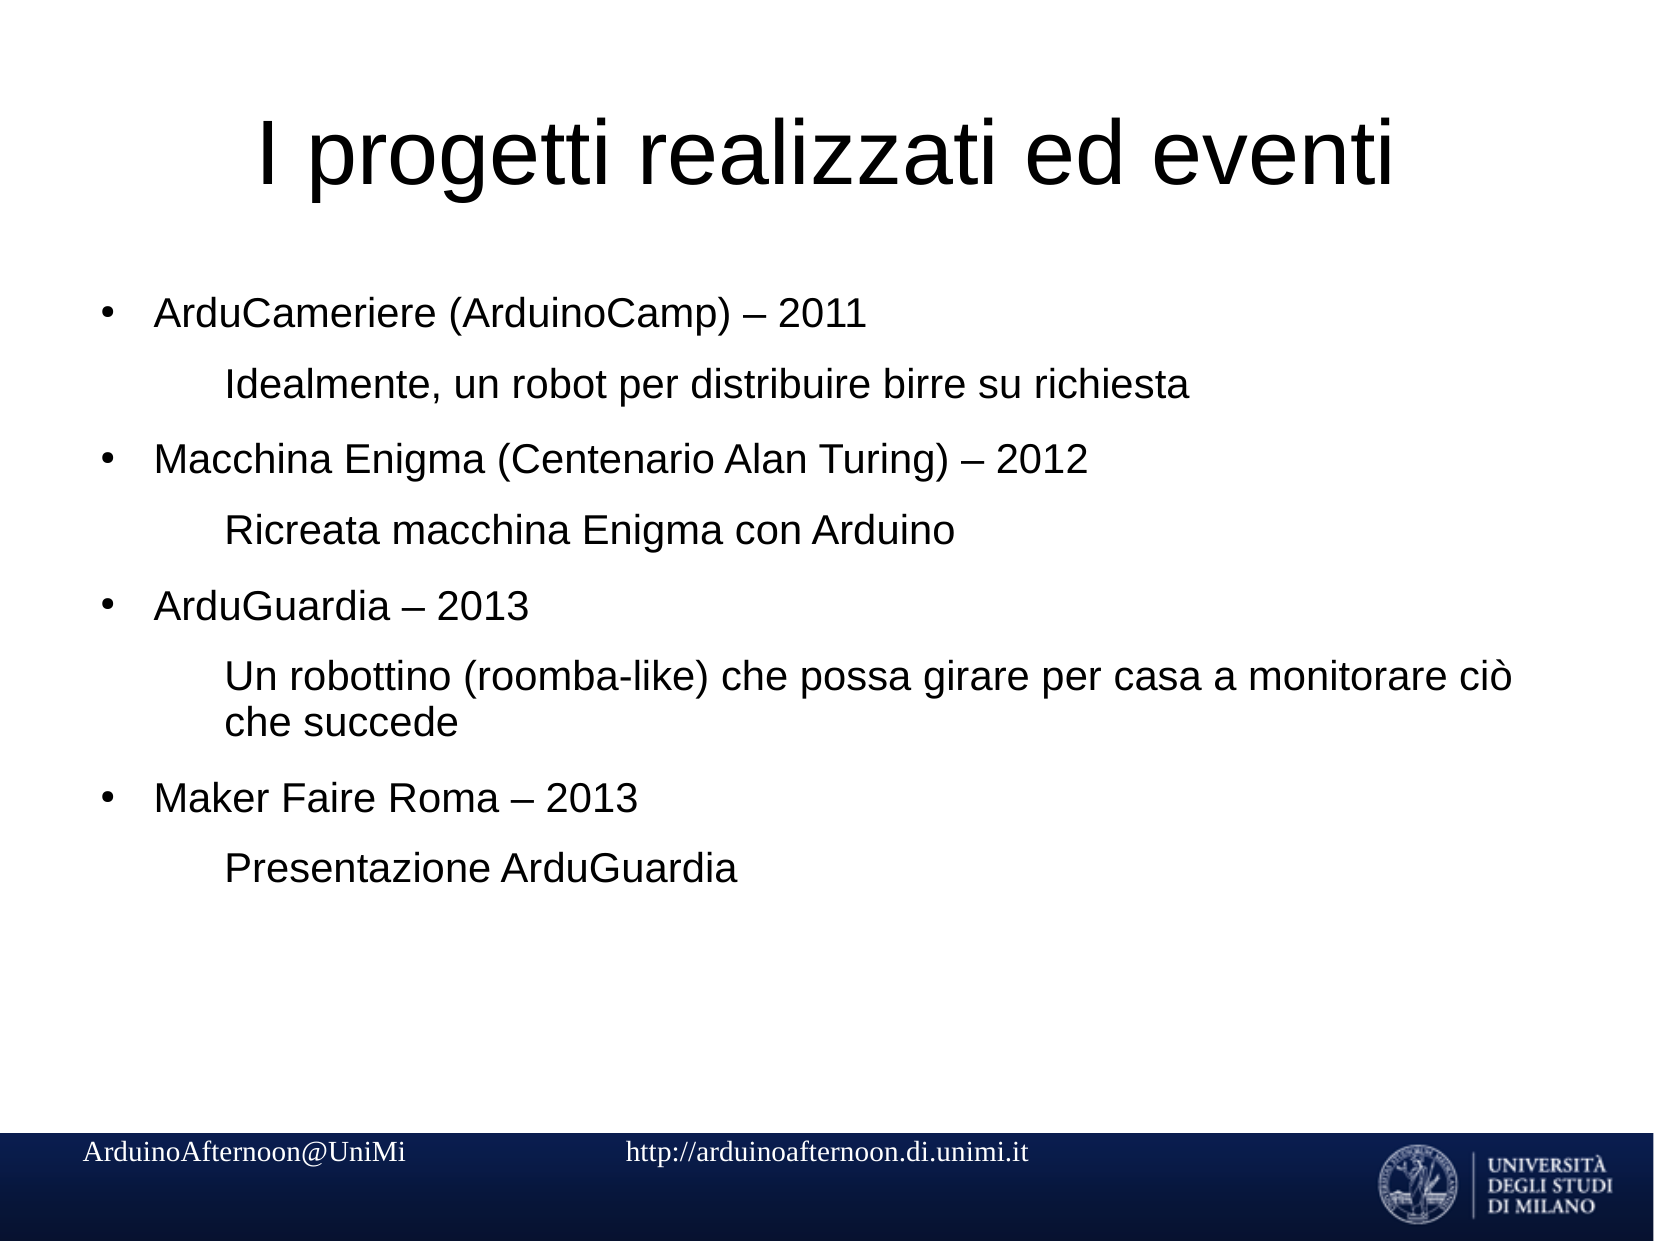

# I progetti realizzati ed eventi
ArduCameriere (ArduinoCamp) – 2011
Idealmente, un robot per distribuire birre su richiesta
Macchina Enigma (Centenario Alan Turing) – 2012
Ricreata macchina Enigma con Arduino
ArduGuardia – 2013
Un robottino (roomba-like) che possa girare per casa a monitorare ciò che succede
Maker Faire Roma – 2013
Presentazione ArduGuardia
ArduinoAfternoon@UniMi
http://arduinoafternoon.di.unimi.it